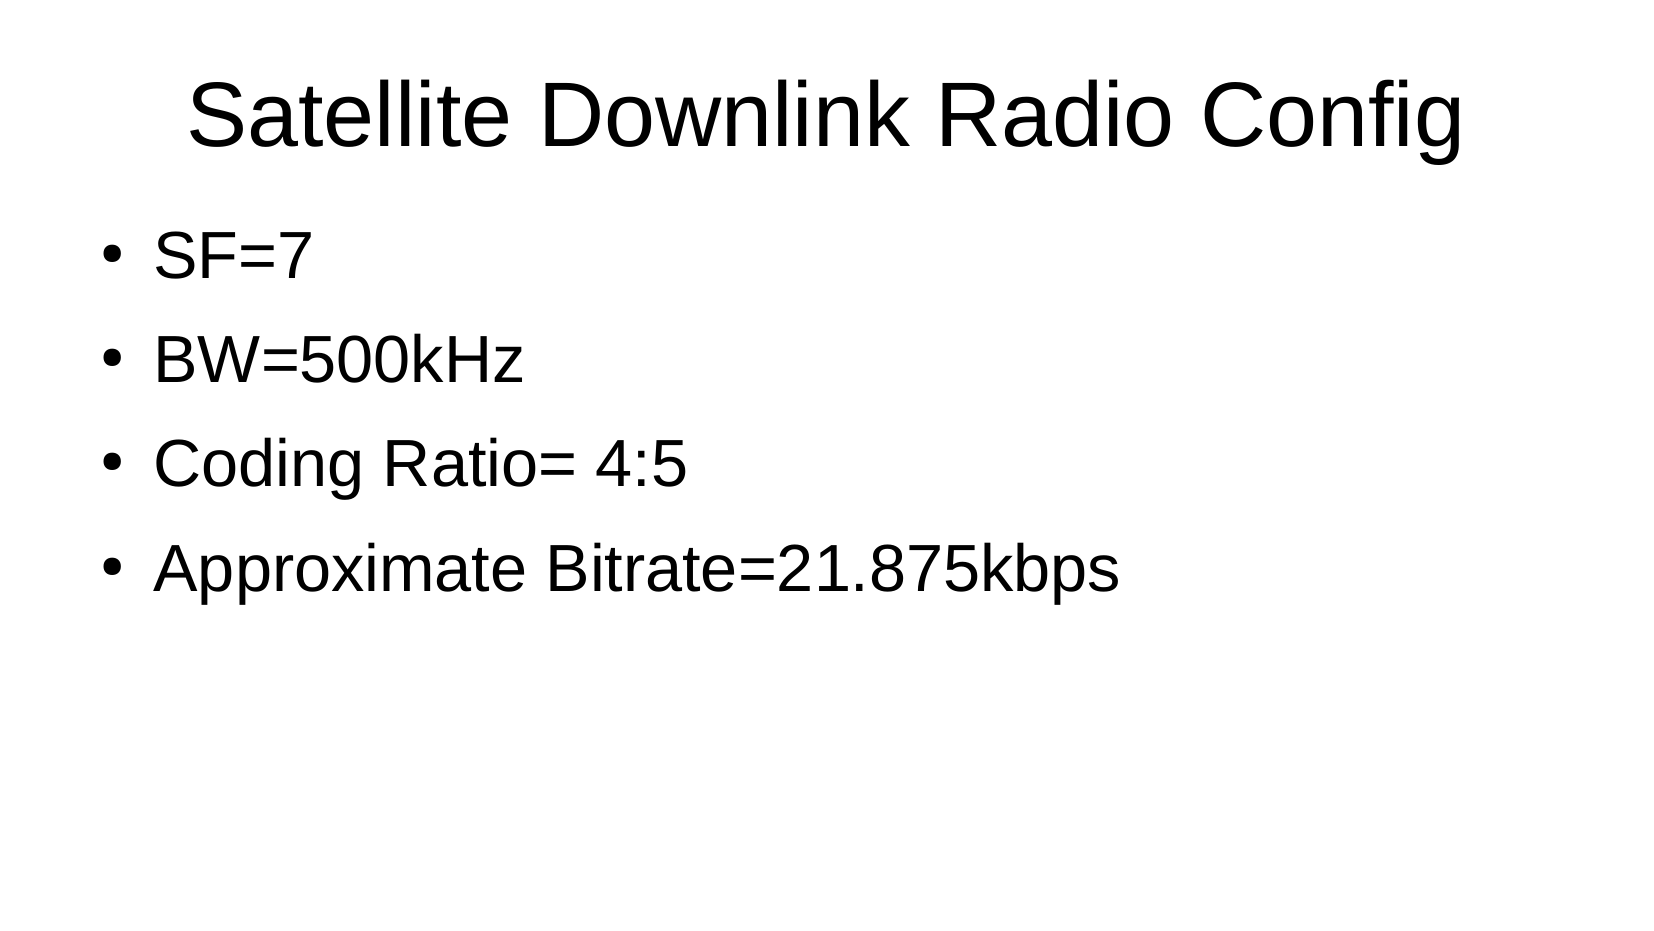

# Satellite Downlink Radio Config
SF=7
BW=500kHz
Coding Ratio= 4:5
Approximate Bitrate=21.875kbps